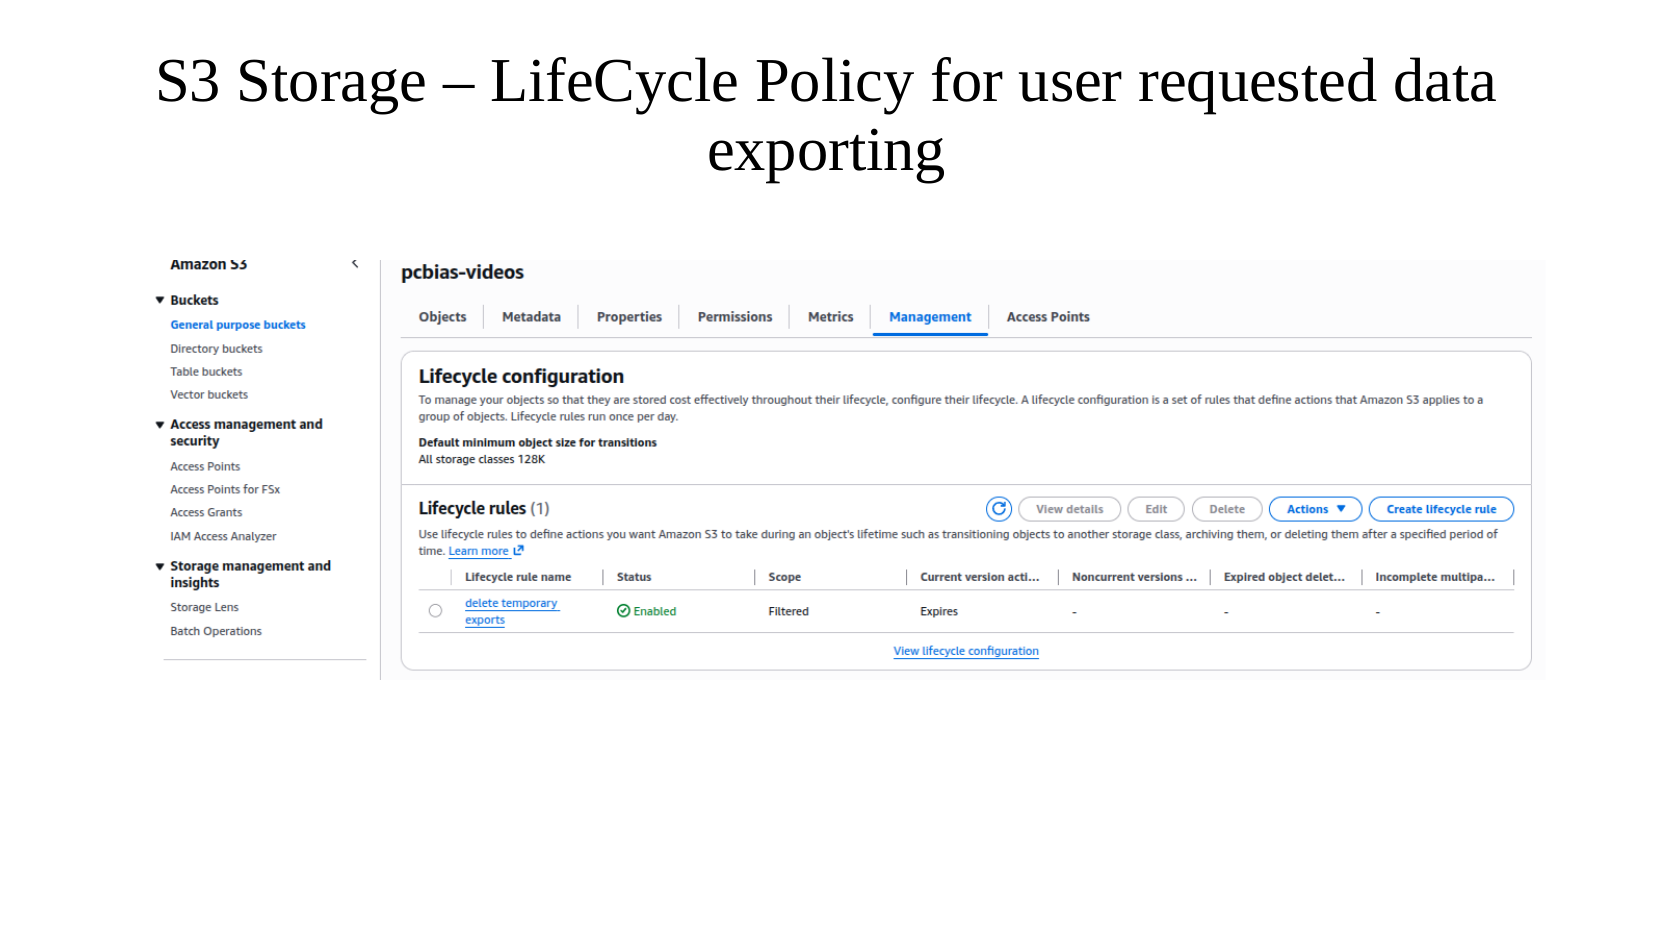

# S3 Storage – LifeCycle Policy for user requested data exporting